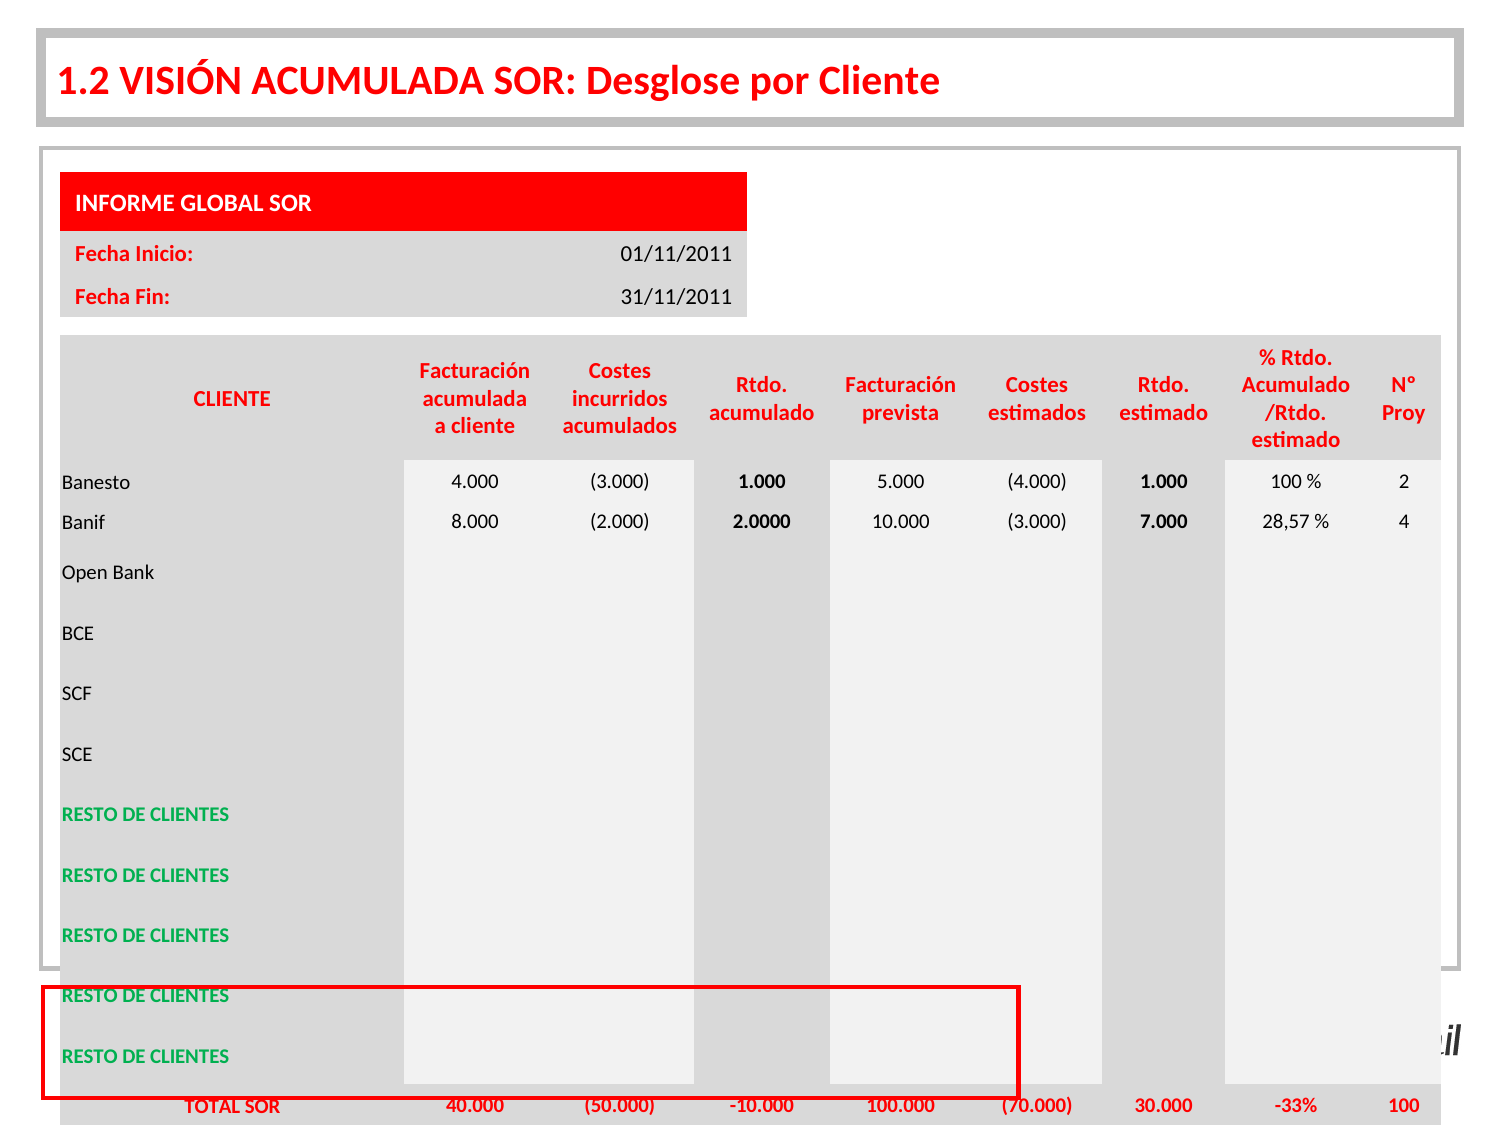

1.2 VISIÓN ACUMULADA SOR: Desglose por Cliente
| INFORME GLOBAL SOR | |
| --- | --- |
| Fecha Inicio: | 01/11/2011 |
| Fecha Fin: | 31/11/2011 |
| CLIENTE | Facturación acumulada a cliente | Costes incurridos acumulados | Rtdo. acumulado | Facturación prevista | Costes estimados | Rtdo. estimado | % Rtdo. Acumulado /Rtdo. estimado | Nº Proy |
| --- | --- | --- | --- | --- | --- | --- | --- | --- |
| Banesto | 4.000 | (3.000) | 1.000 | 5.000 | (4.000) | 1.000 | 100 % | 2 |
| Banif | 8.000 | (2.000) | 2.0000 | 10.000 | (3.000) | 7.000 | 28,57 % | 4 |
| Open Bank | | | | | | | | |
| BCE | | | | | | | | |
| SCF | | | | | | | | |
| SCE | | | | | | | | |
| RESTO DE CLIENTES | | | | | | | | |
| RESTO DE CLIENTES | | | | | | | | |
| RESTO DE CLIENTES | | | | | | | | |
| RESTO DE CLIENTES | | | | | | | | |
| RESTO DE CLIENTES | | | | | | | | |
| TOTAL SOR | 40.000 | (50.000) | -10.000 | 100.000 | (70.000) | 30.000 | -33% | 100 |